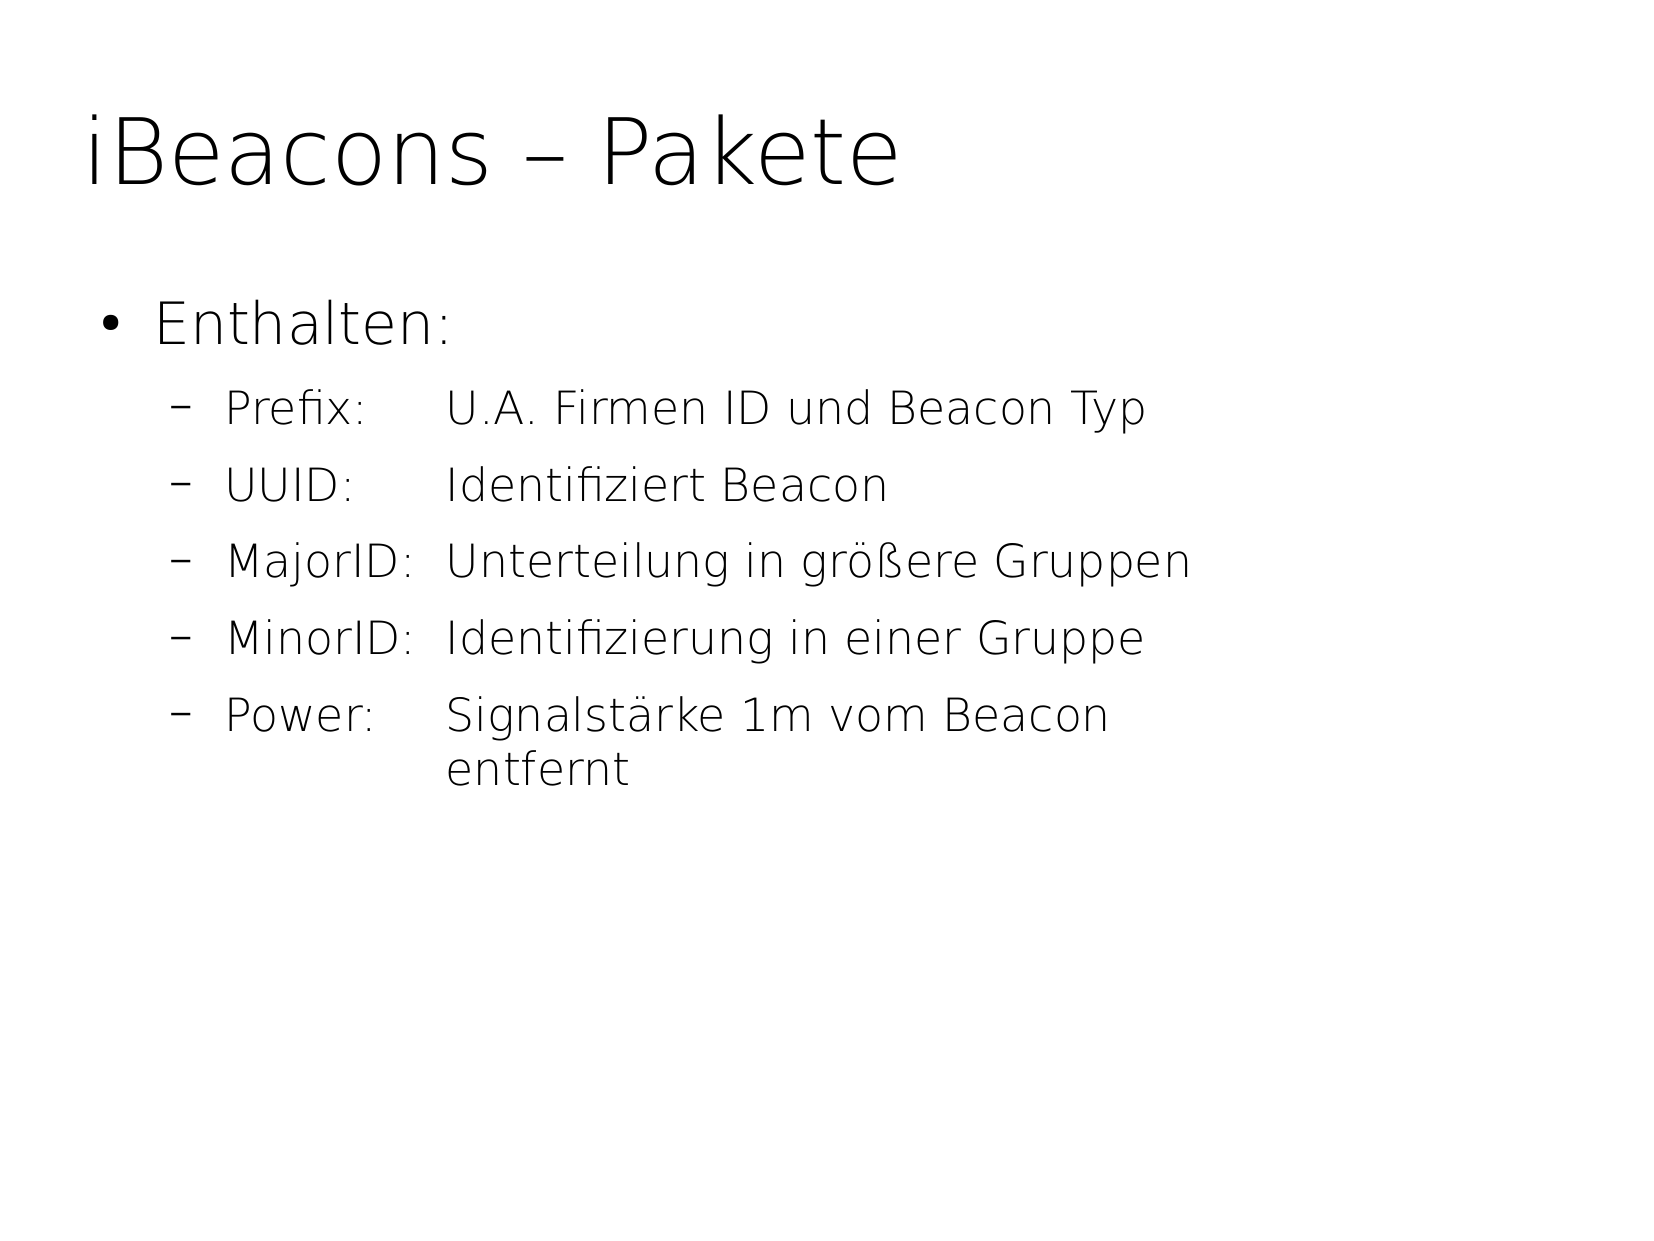

# iBeacons – Pakete
Enthalten:
Prefix:		U.A. Firmen ID und Beacon Typ
UUID:		Identifiziert Beacon
MajorID:	Unterteilung in größere Gruppen
MinorID:	Identifizierung in einer Gruppe
Power:	Signalstärke 1m vom Beacon
			entfernt